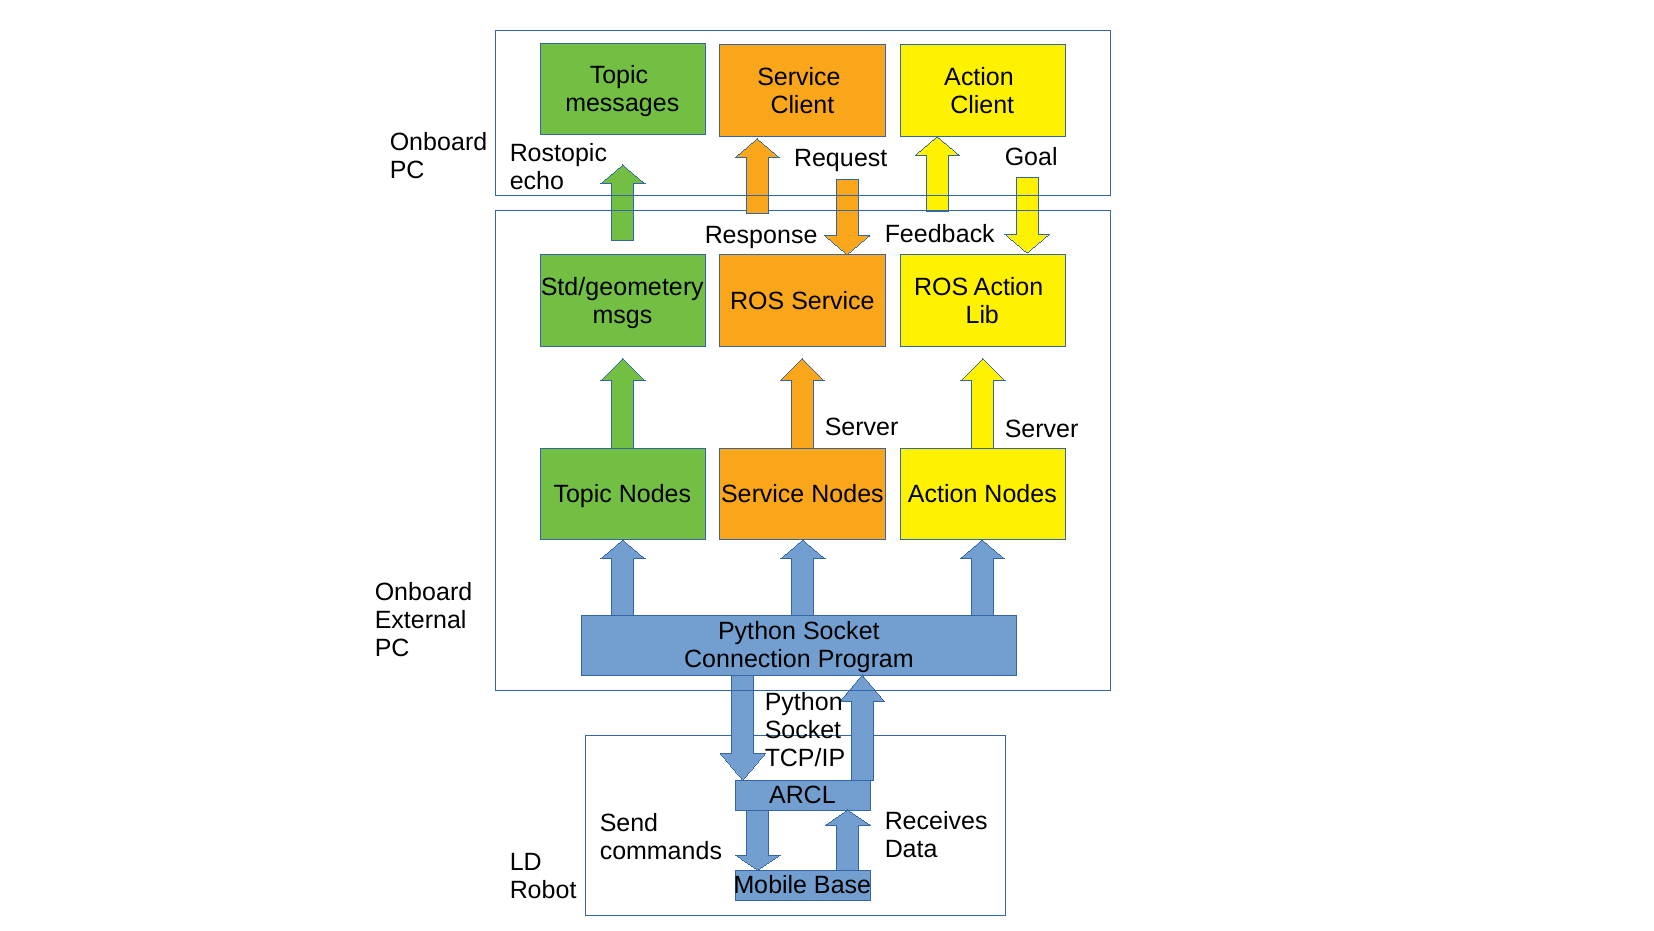

Topic
messages
Service
Client
Action
Client
Onboard
PC
Rostopic echo
Goal
Request
Feedback
Response
Std/geometery
msgs
ROS Service
ROS Action
Lib
Server
Server
Topic Nodes
Service Nodes
Action Nodes
Onboard
External
PC
Python Socket
Connection Program
Python
Socket
TCP/IP
ARCL
Receives
Data
Send
commands
LD
Robot
Mobile Base